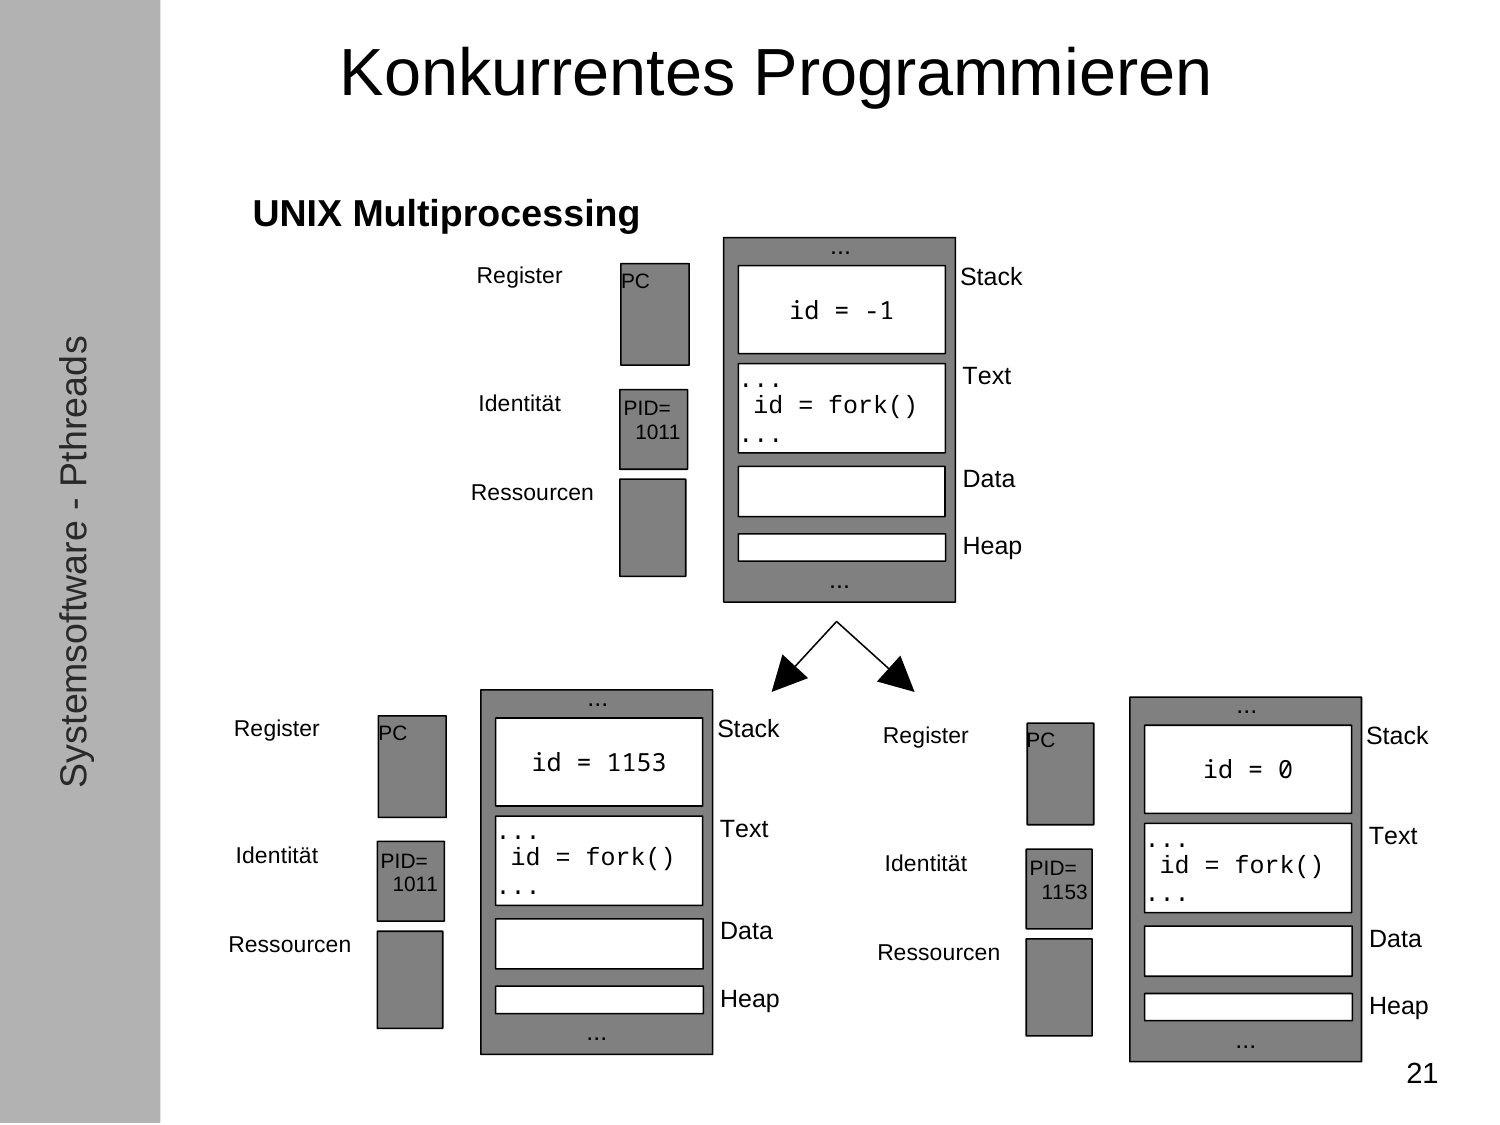

Konkurrentes Programmieren
UNIX Multiprocessing
...
Register
PC
Stack
id = -1
...
 id = fork()
...
Text
Identität
PID=
 1011
Data
Ressourcen
Heap
...
Systemsoftware - Pthreads
...
Register
PC
Stack
id = 1153
...
 id = fork()
...
Text
Identität
PID=
 1011
Data
Ressourcen
Heap
...
...
Register
PC
Stack
id = 0
...
 id = fork()
...
Text
Identität
PID=
 1153
Data
Ressourcen
Heap
...